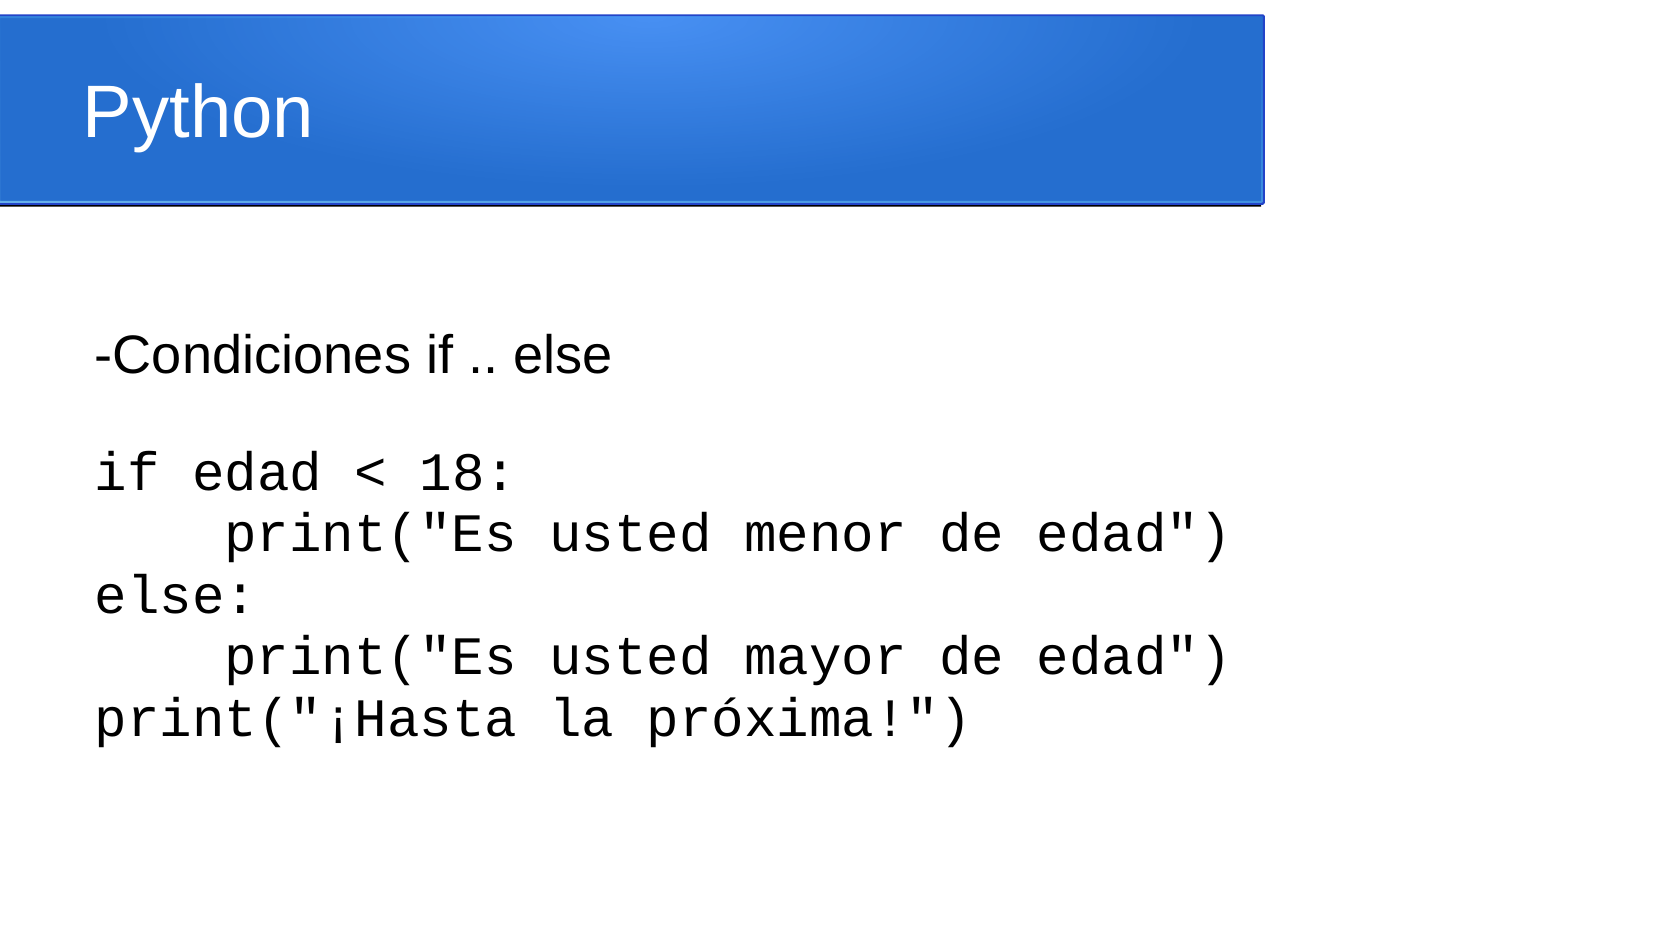

# Python
-Condiciones if .. else
if edad < 18:
 print("Es usted menor de edad")
else:
 print("Es usted mayor de edad")
print("¡Hasta la próxima!")